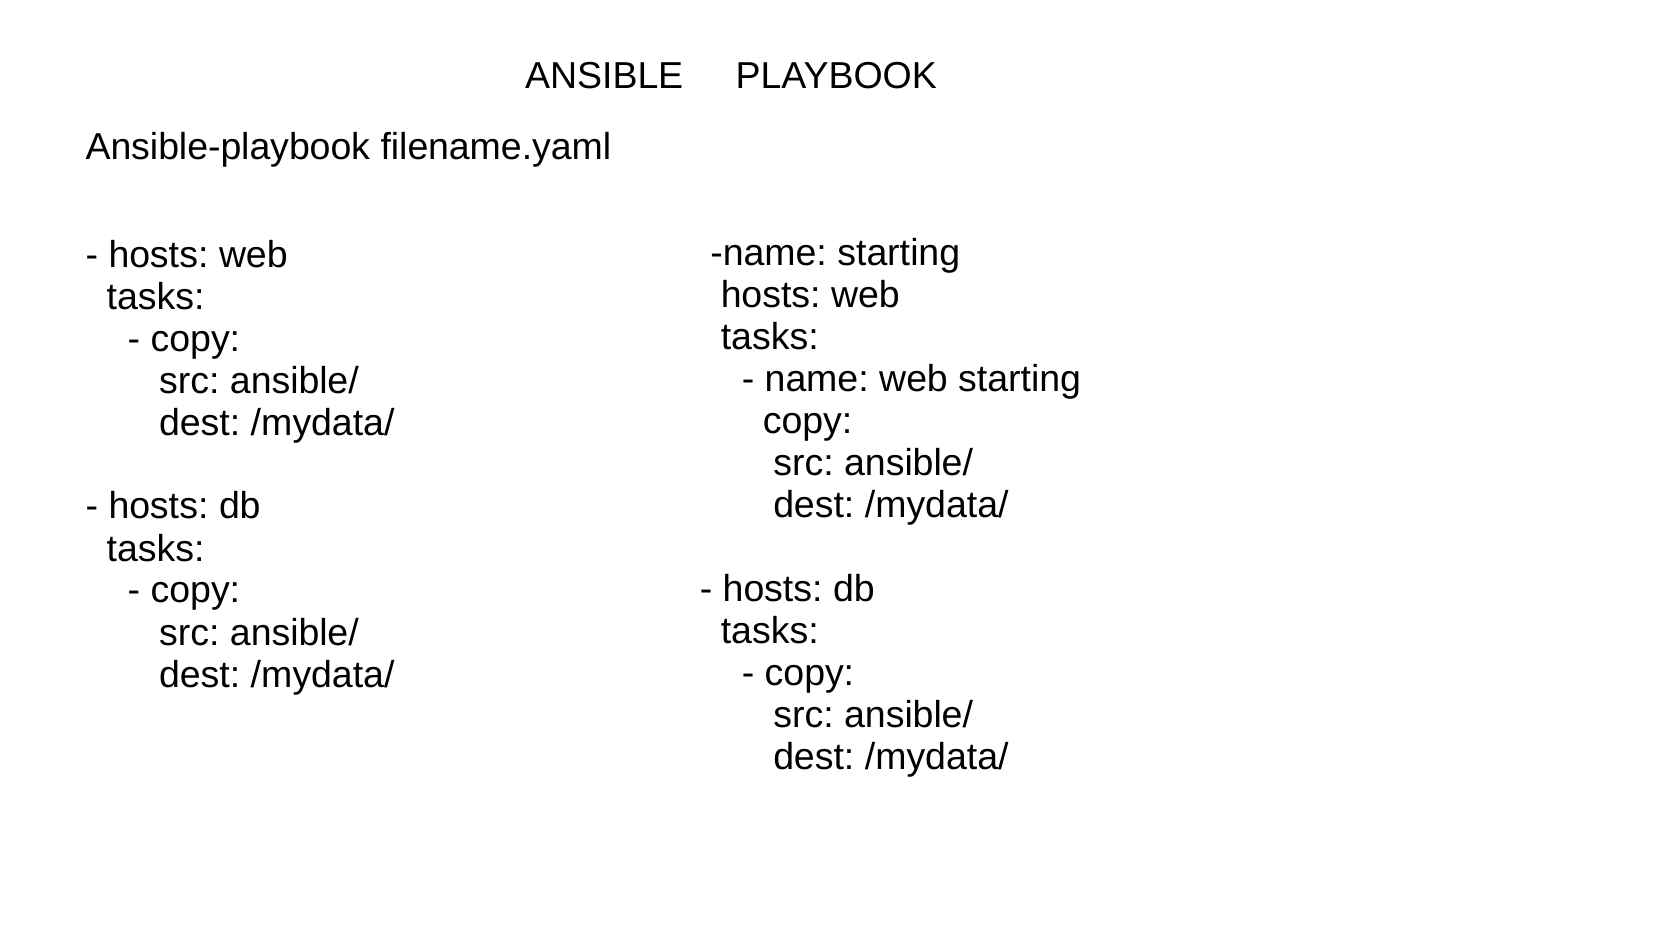

ANSIBLE PLAYBOOK
Ansible-playbook filename.yaml
- hosts: web
 tasks:
 - copy:
 src: ansible/
 dest: /mydata/
- hosts: db
 tasks:
 - copy:
 src: ansible/
 dest: /mydata/
 -name: starting
 hosts: web
 tasks:
 - name: web starting
 copy:
 src: ansible/
 dest: /mydata/
- hosts: db
 tasks:
 - copy:
 src: ansible/
 dest: /mydata/